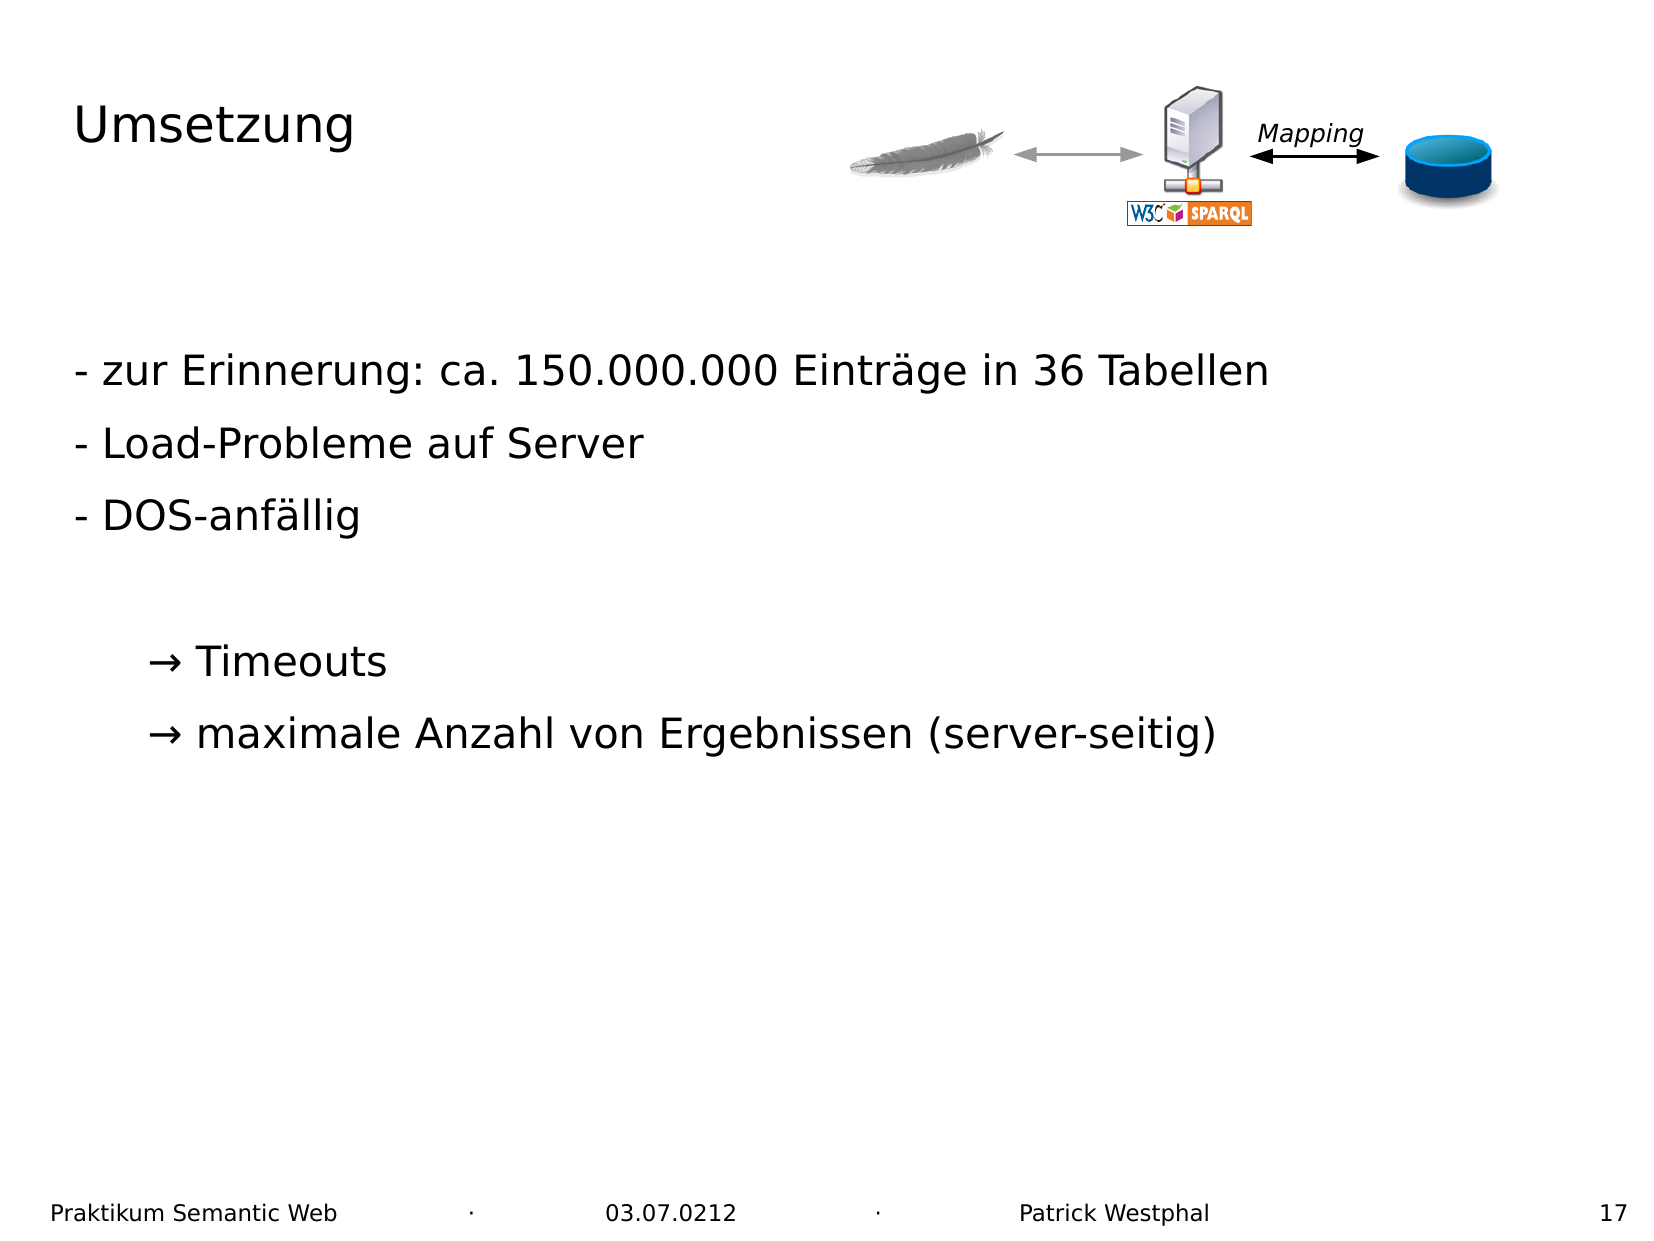

Umsetzung
Mapping
- zur Erinnerung: ca. 150.000.000 Einträge in 36 Tabellen
- Load-Probleme auf Server
- DOS-anfällig
	→ Timeouts
	→ maximale Anzahl von Ergebnissen (server-seitig)
Praktikum Semantic Web · 03.07.0212 · Patrick Westphal